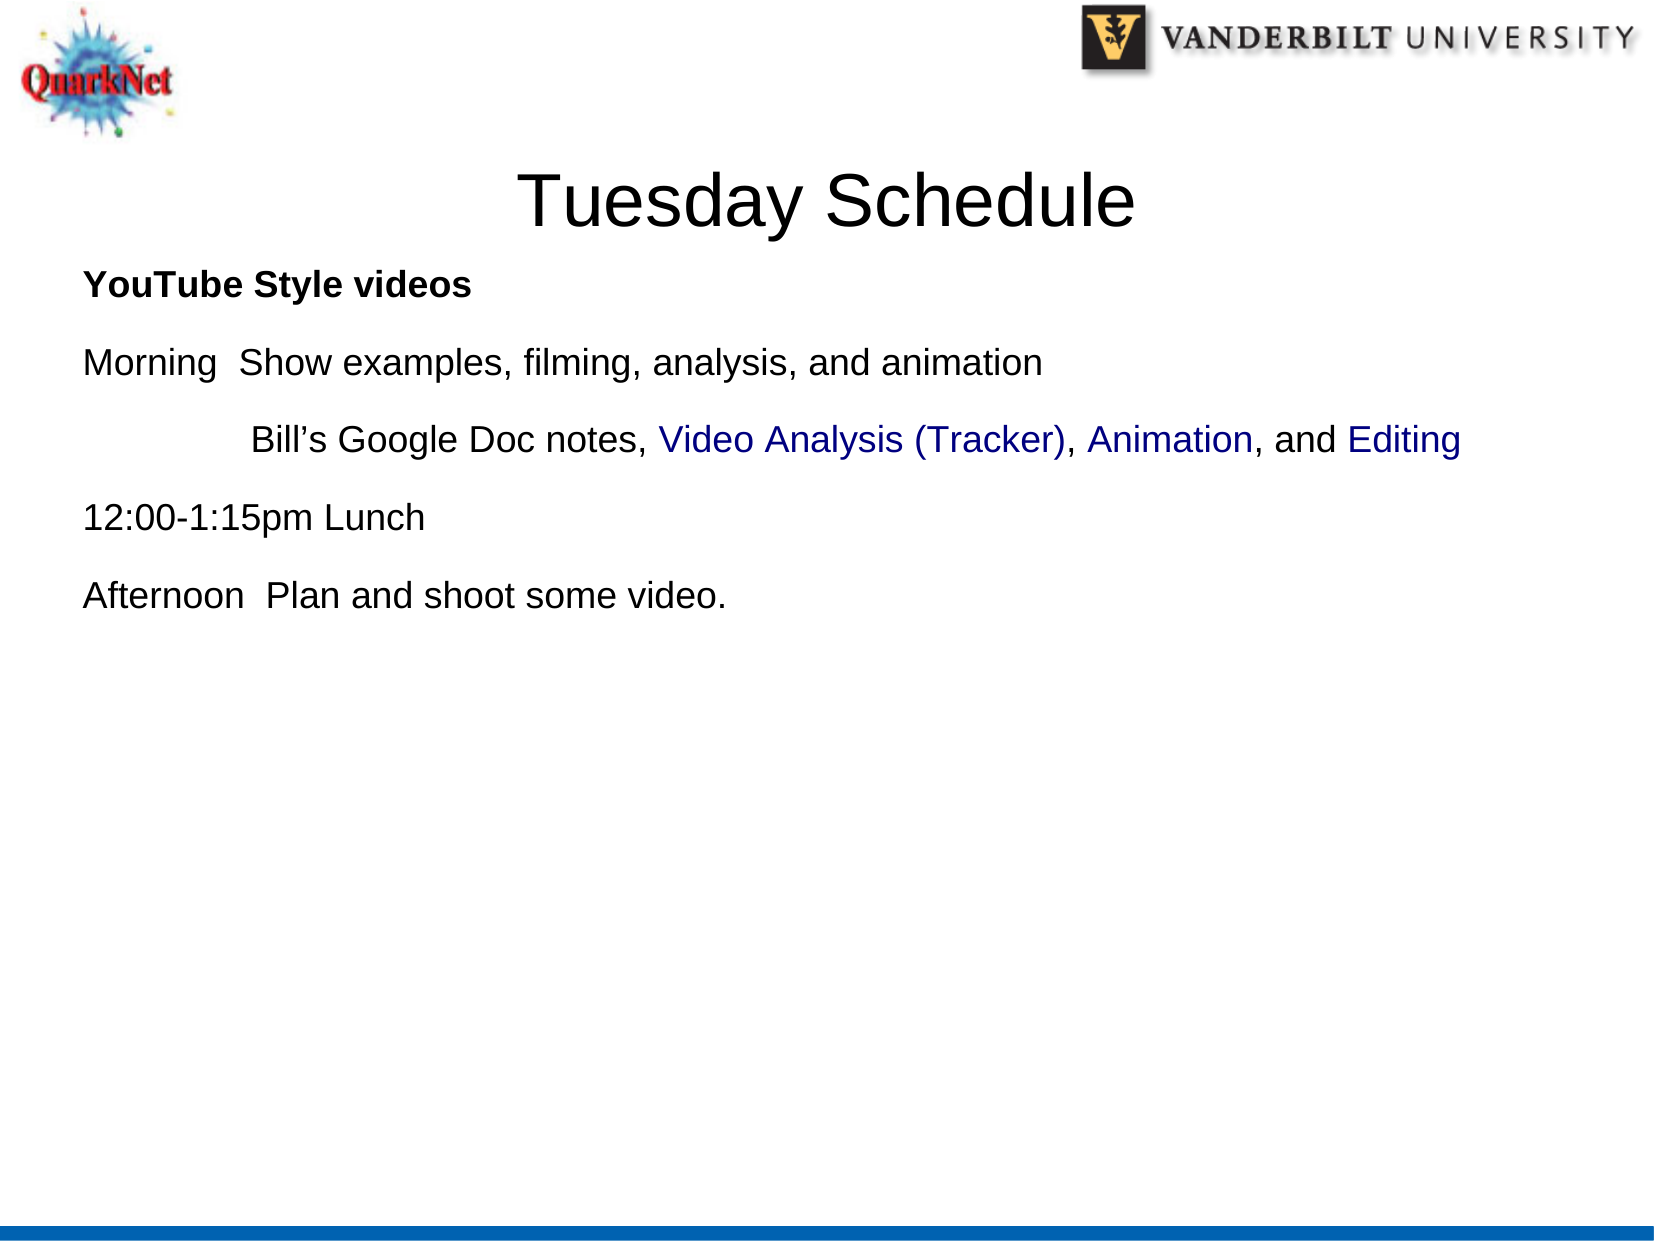

# Tuesday Schedule
YouTube Style videos
Morning Show examples, filming, analysis, and animation
 Bill’s Google Doc notes, Video Analysis (Tracker), Animation, and Editing
12:00-1:15pm Lunch
Afternoon Plan and shoot some video.